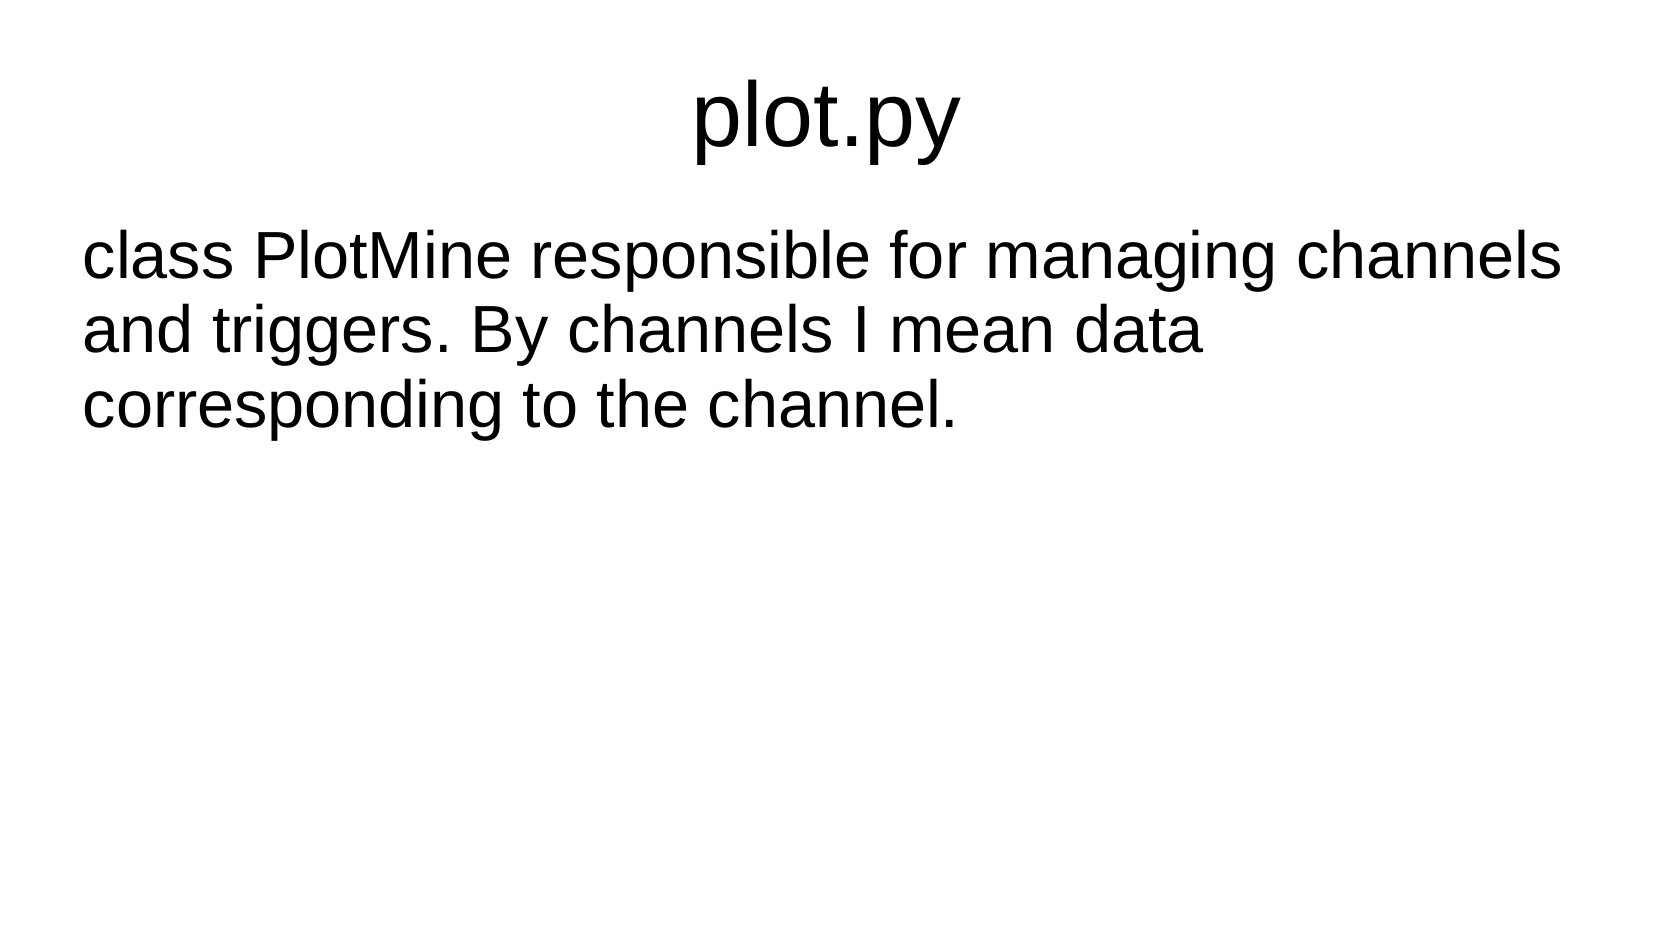

# plot.py
class PlotMine responsible for managing channels and triggers. By channels I mean data corresponding to the channel.